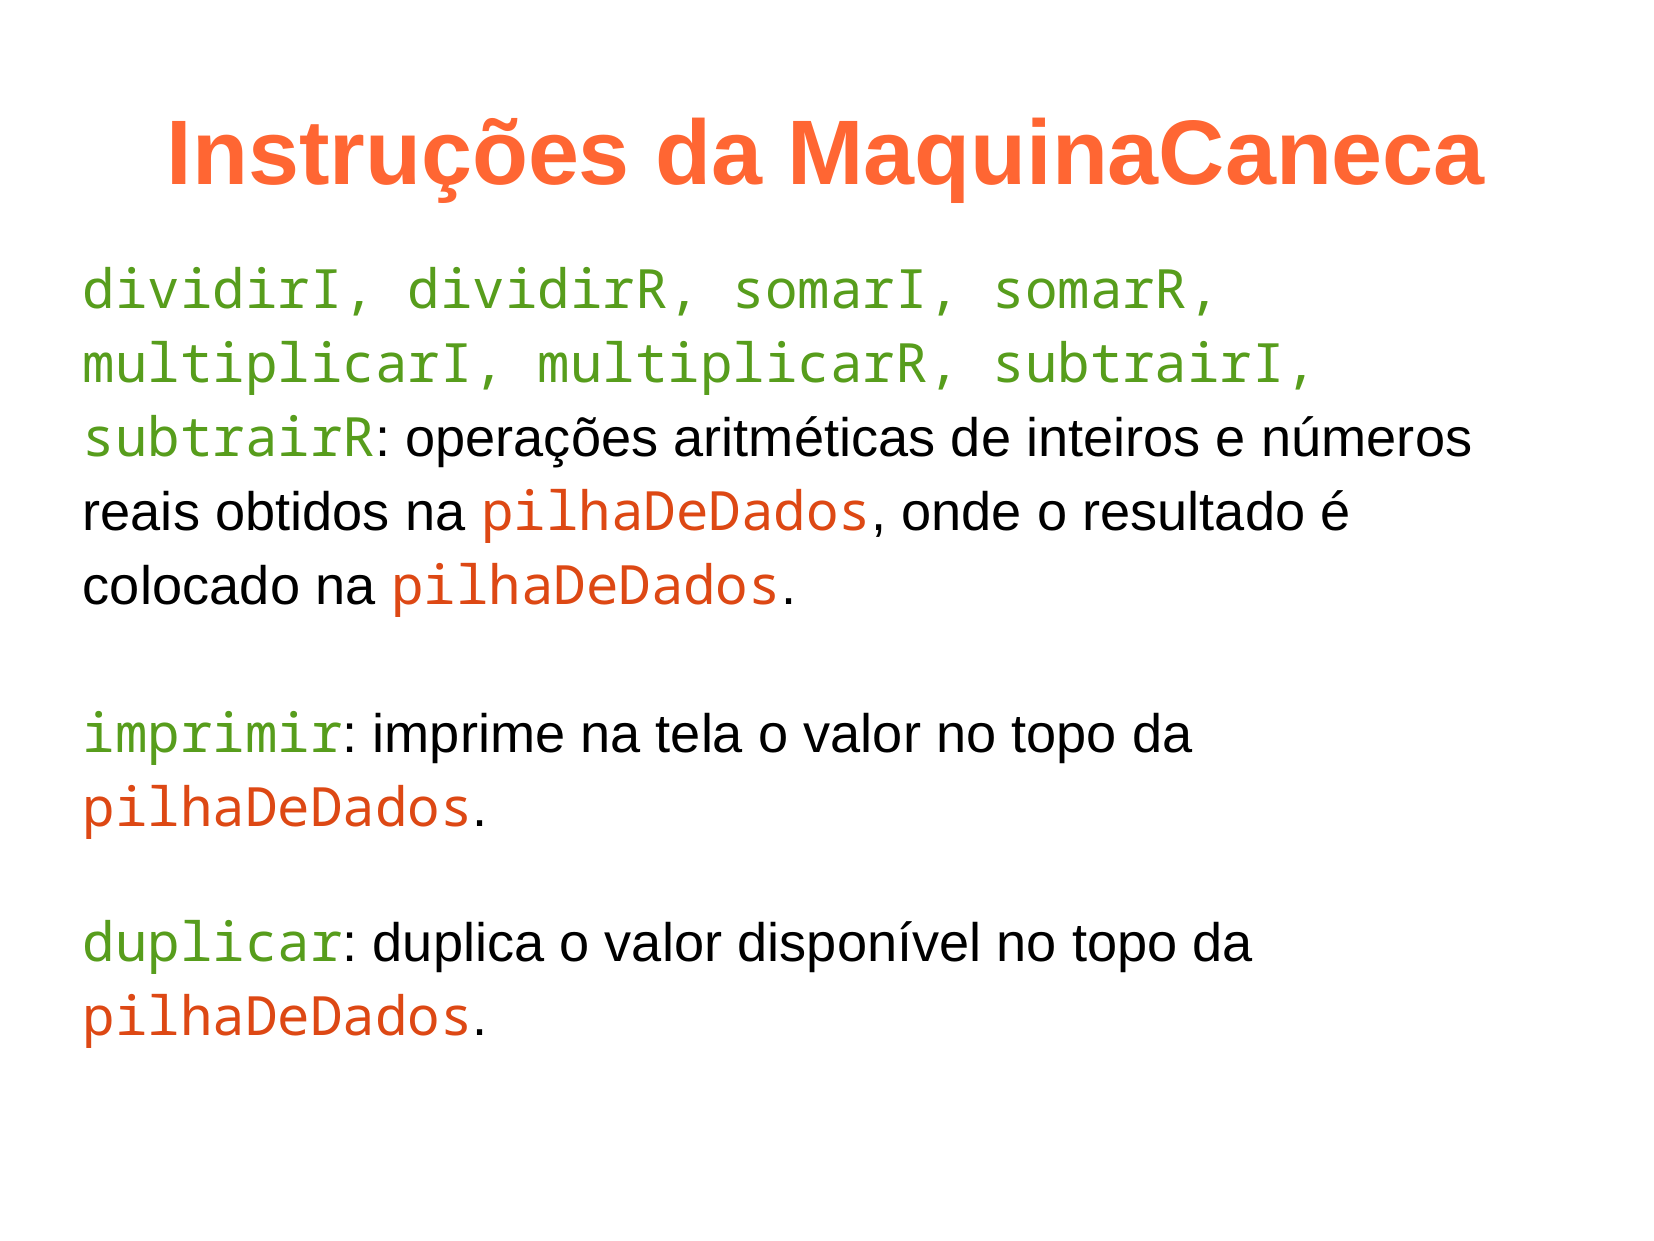

# Instruções da MaquinaCaneca
dividirI, dividirR, somarI, somarR, multiplicarI, multiplicarR, subtrairI, subtrairR: operações aritméticas de inteiros e números reais obtidos na pilhaDeDados, onde o resultado é colocado na pilhaDeDados.
imprimir: imprime na tela o valor no topo da pilhaDeDados.
duplicar: duplica o valor disponível no topo da pilhaDeDados.